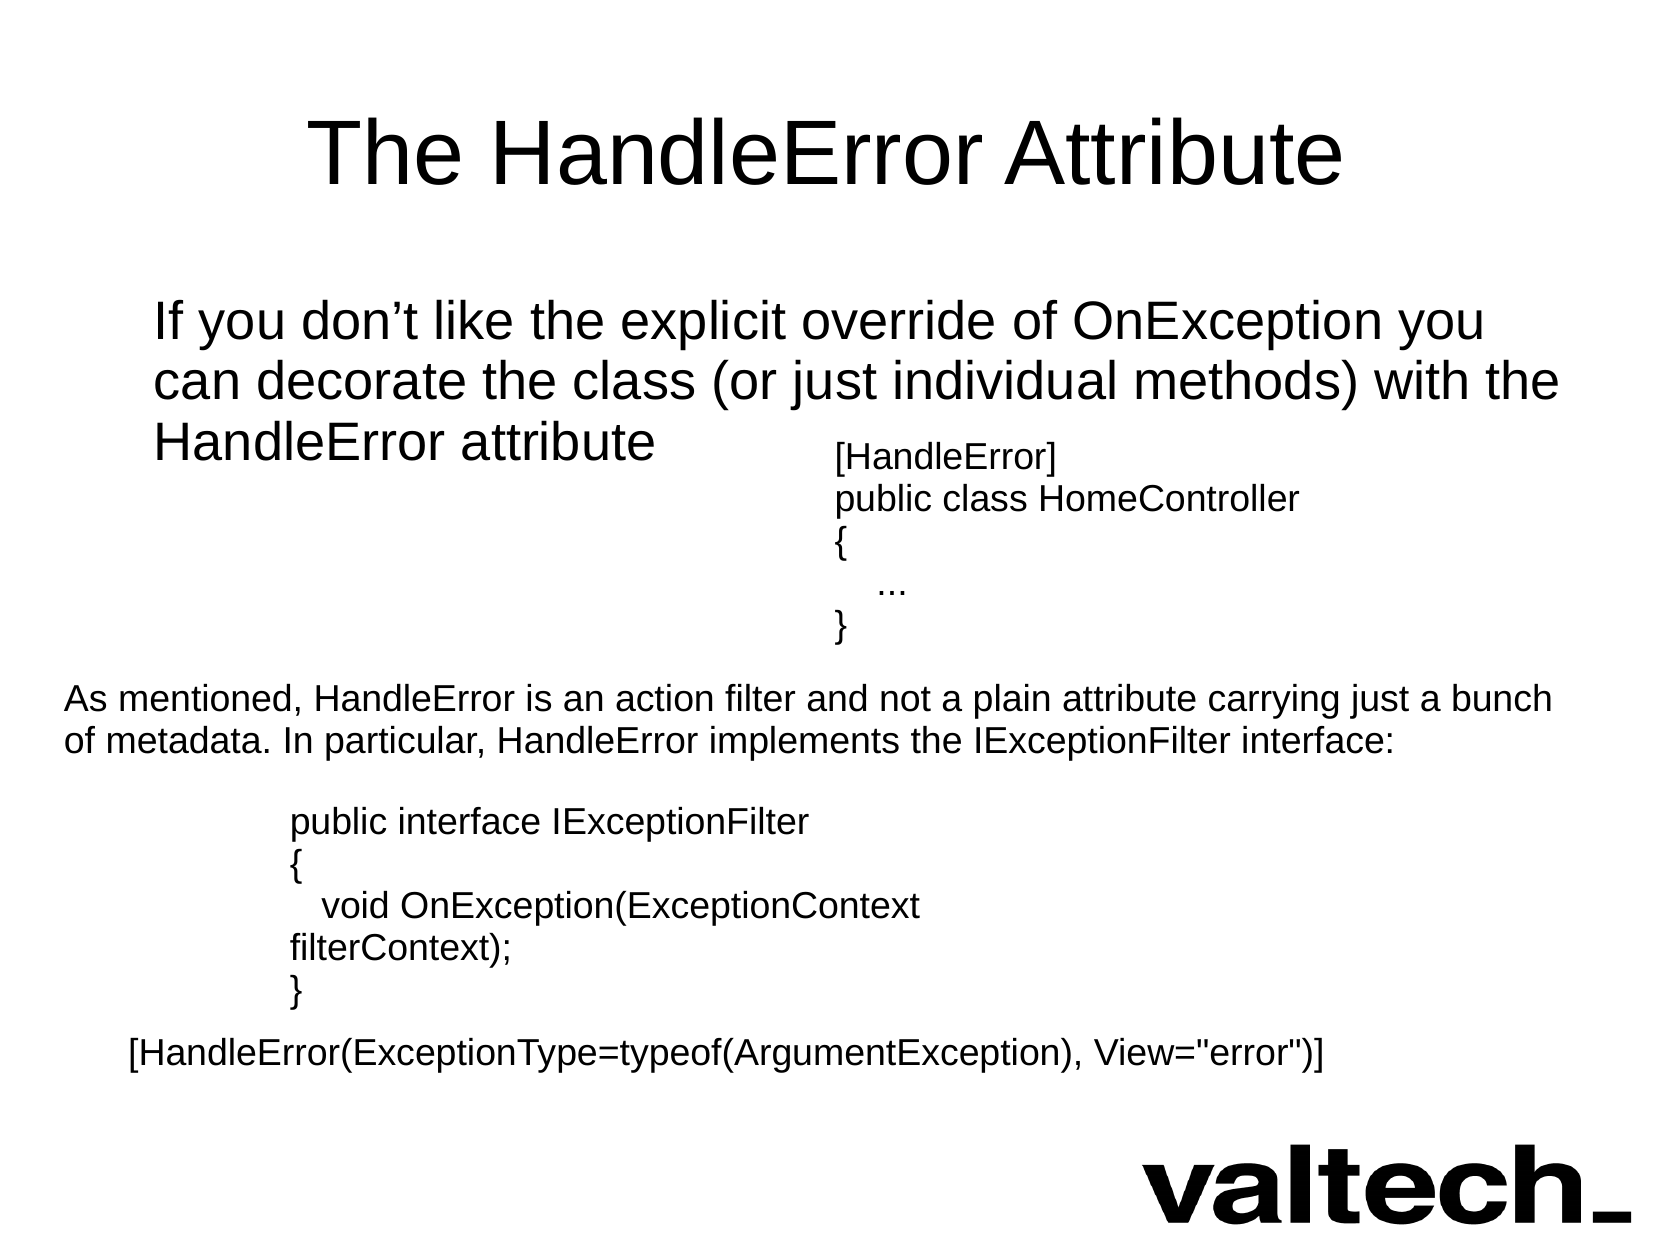

# The HandleError Attribute
If you don’t like the explicit override of OnException you can decorate the class (or just individual methods) with the HandleError attribute
[HandleError]
public class HomeController
{
 ...
}
As mentioned, HandleError is an action filter and not a plain attribute carrying just a bunch of metadata. In particular, HandleError implements the IExceptionFilter interface:
public interface IExceptionFilter
{
 void OnException(ExceptionContext filterContext);
}
[HandleError(ExceptionType=typeof(ArgumentException), View="error")]